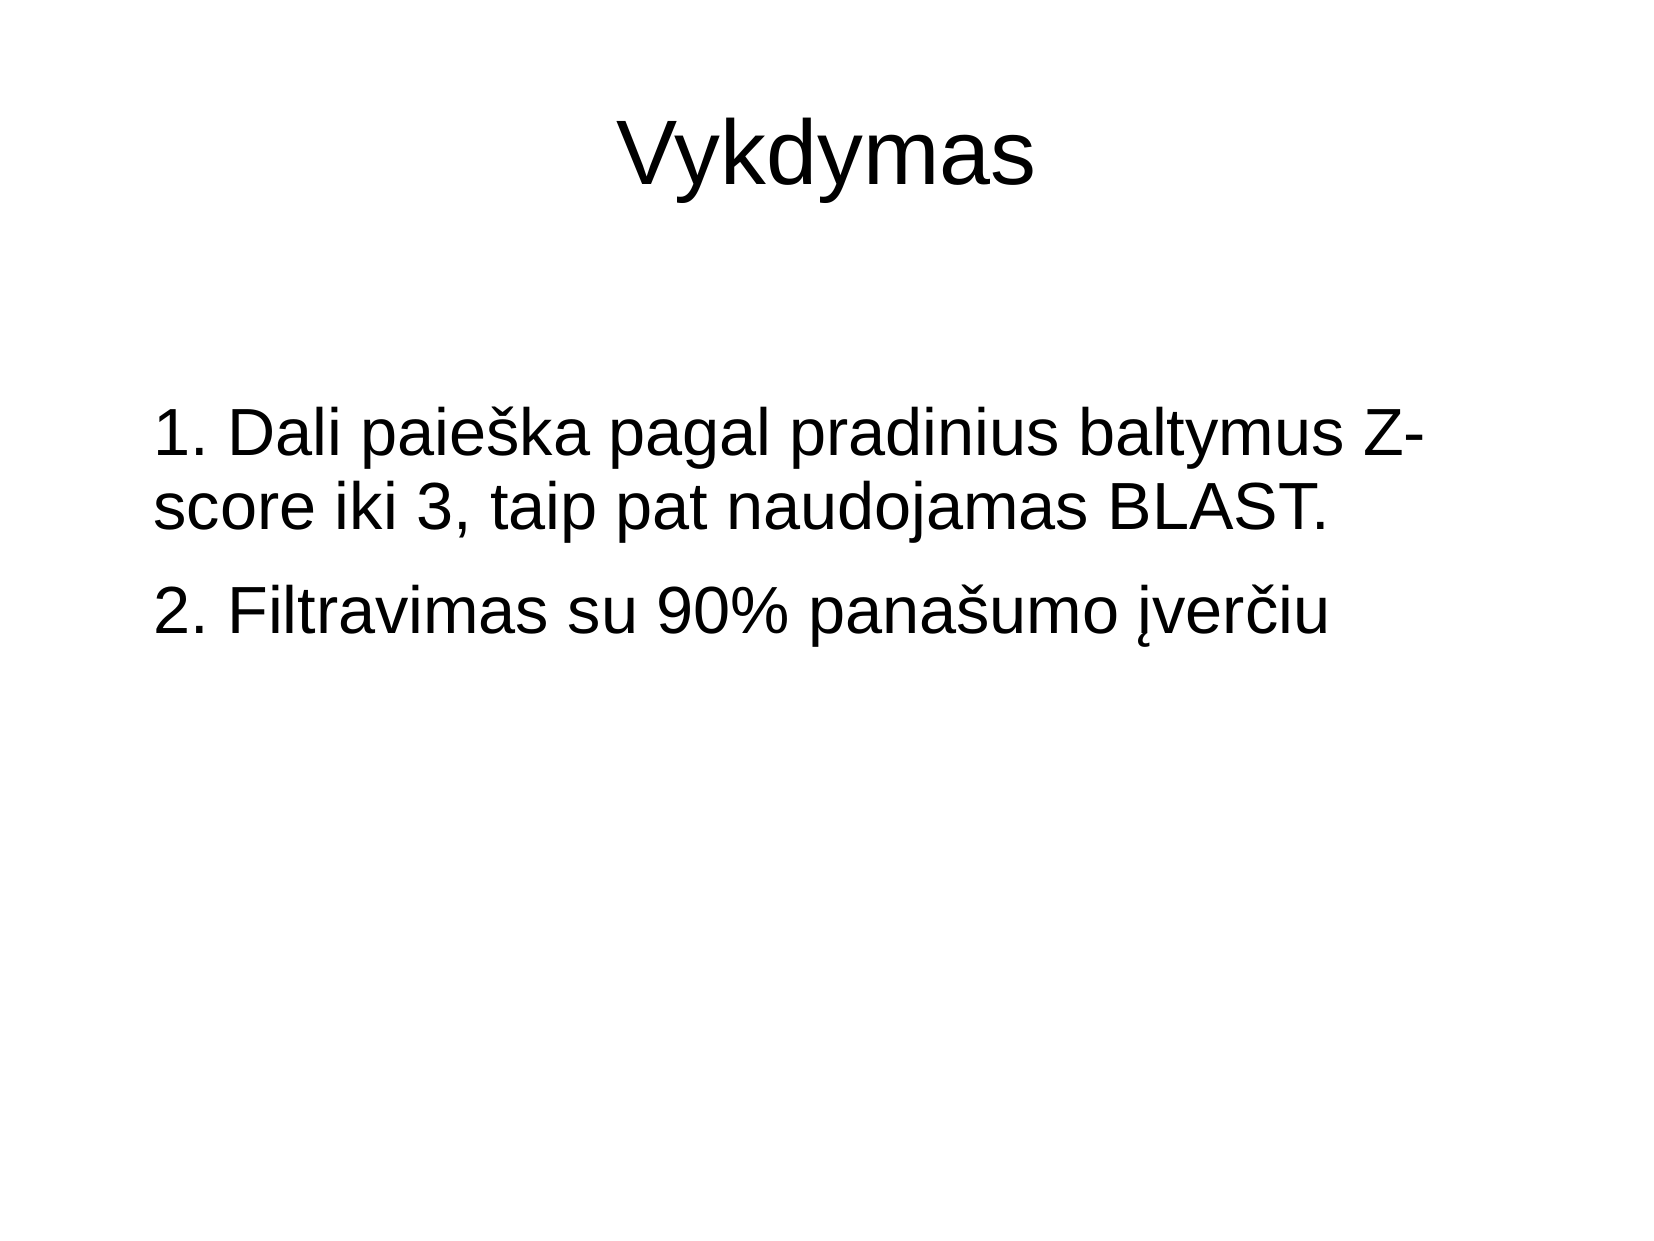

# Vykdymas
1. Dali paieška pagal pradinius baltymus Z-score iki 3, taip pat naudojamas BLAST.
2. Filtravimas su 90% panašumo įverčiu